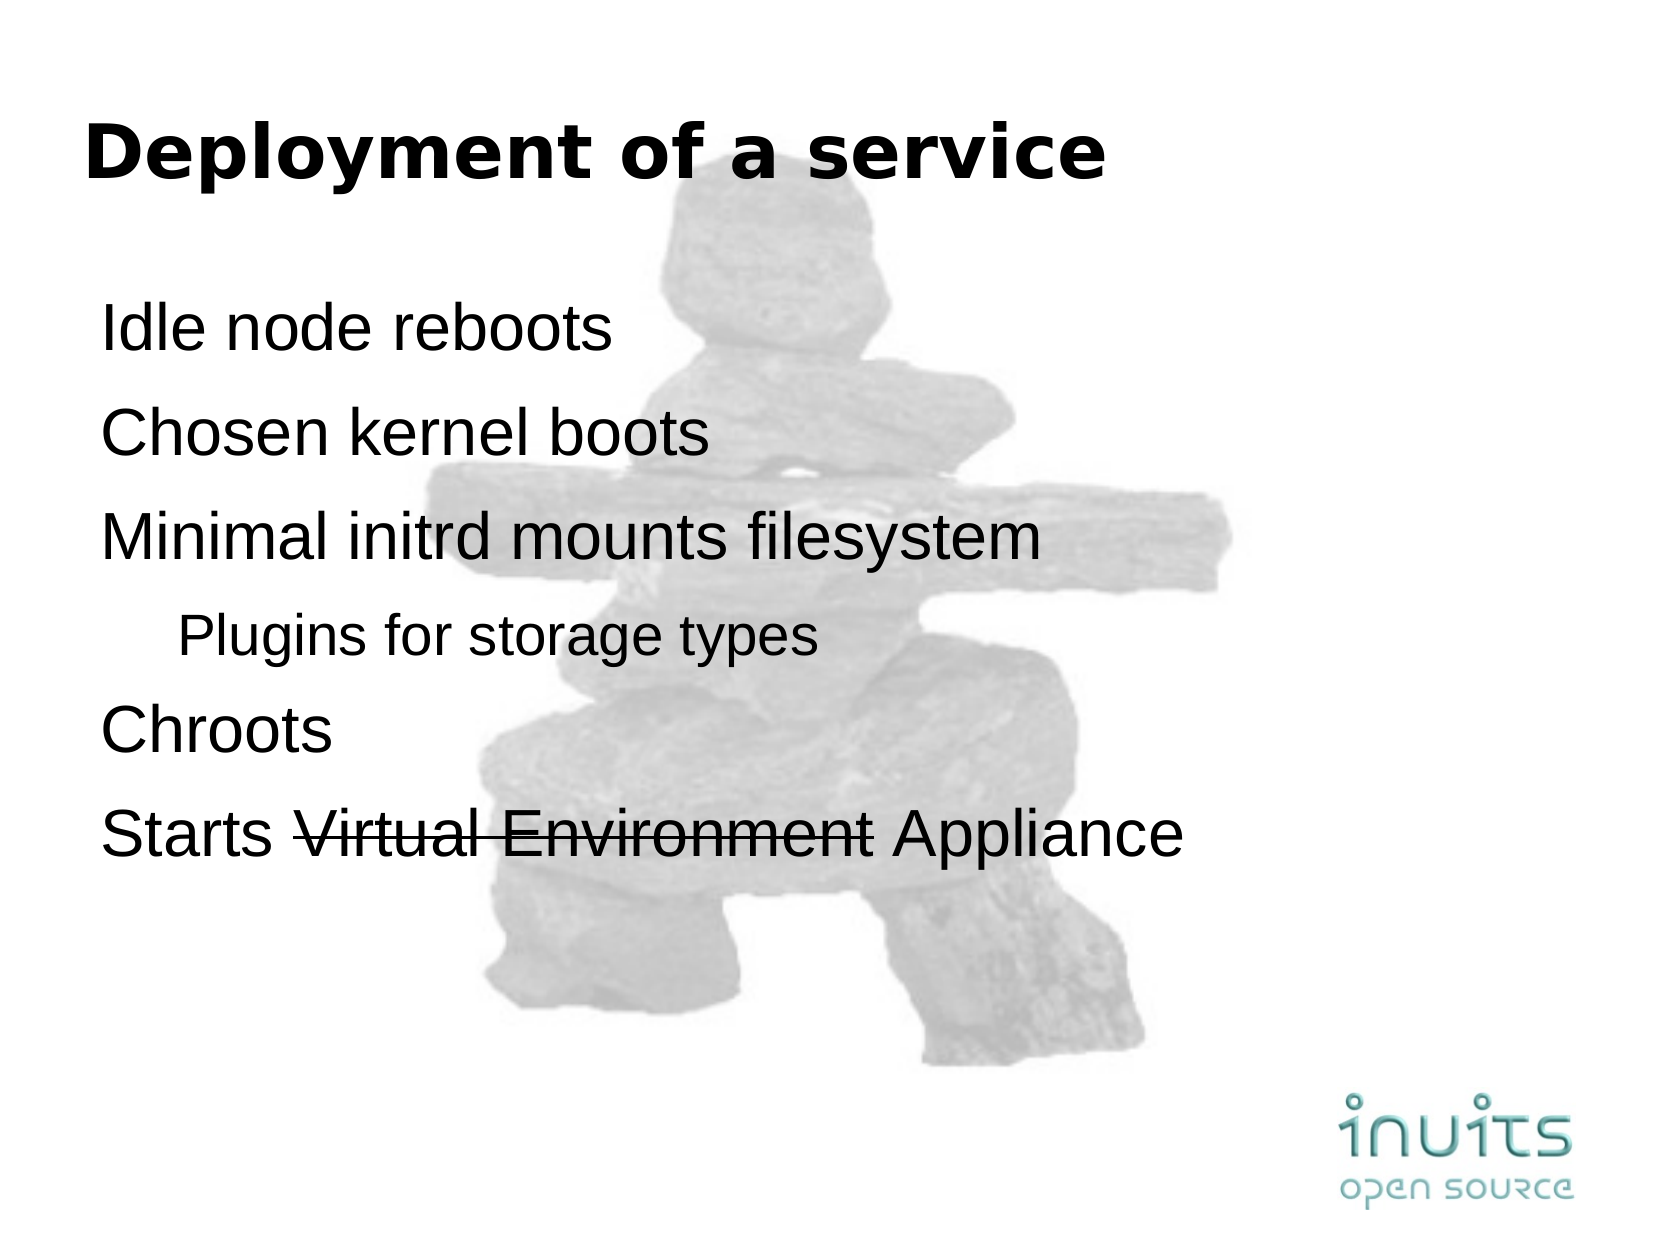

# Deployment of a service
Idle node reboots
Chosen kernel boots
Minimal initrd mounts filesystem
Plugins for storage types
Chroots
Starts Virtual Environment Appliance